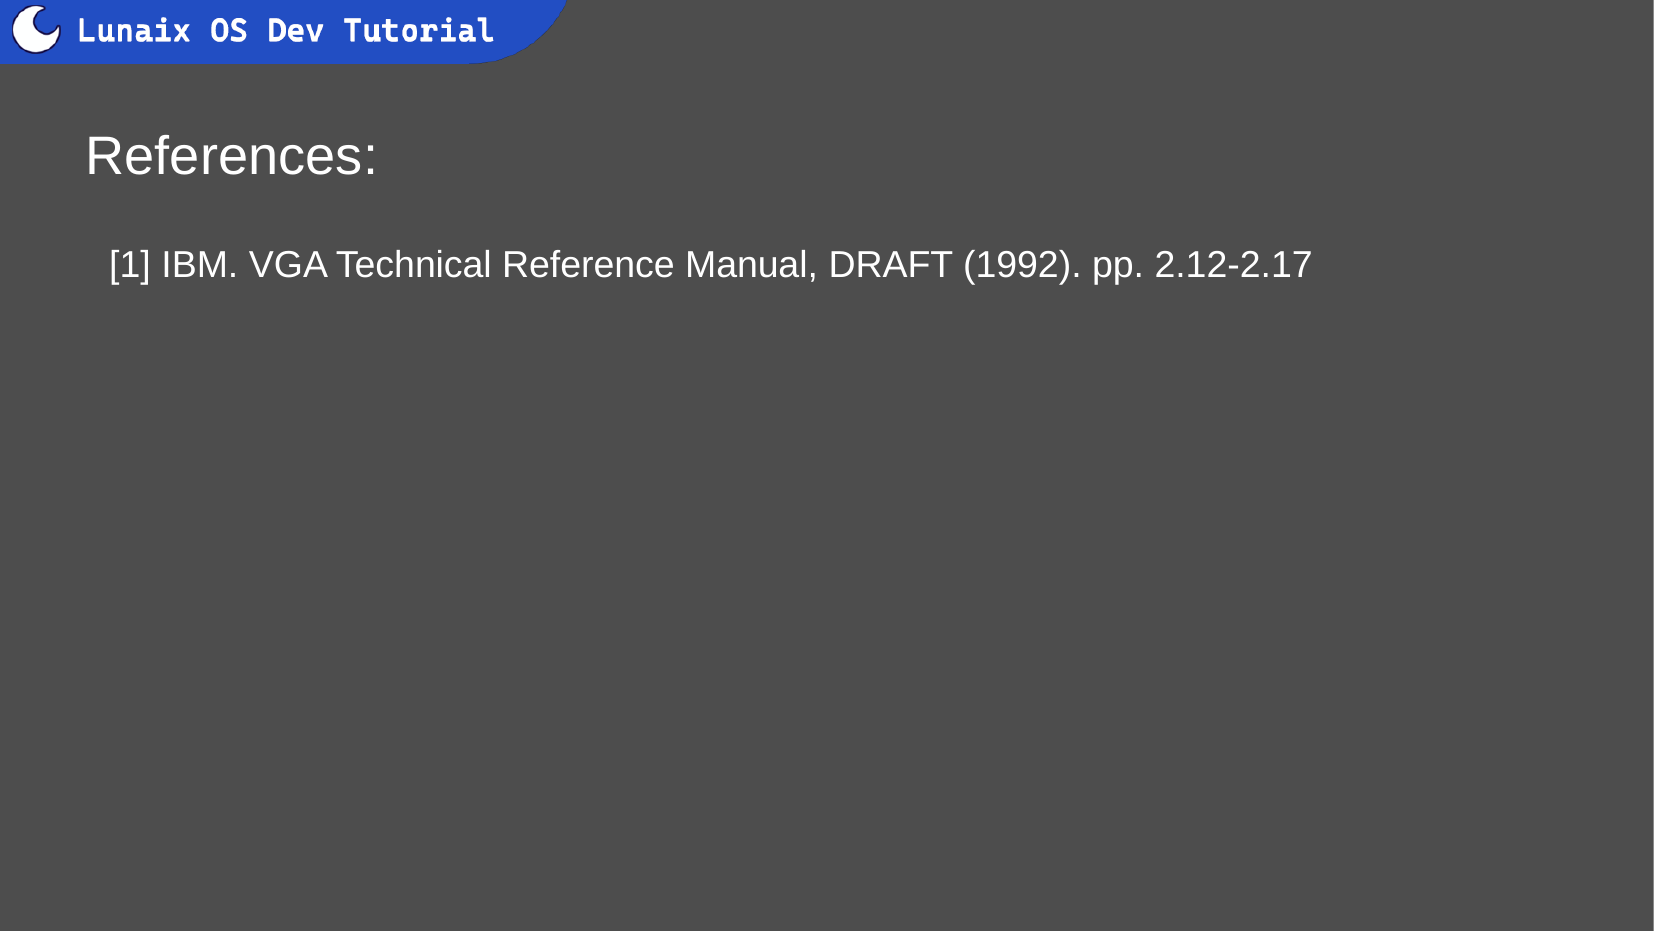

References:
[1] IBM. VGA Technical Reference Manual, DRAFT (1992). pp. 2.12-2.17